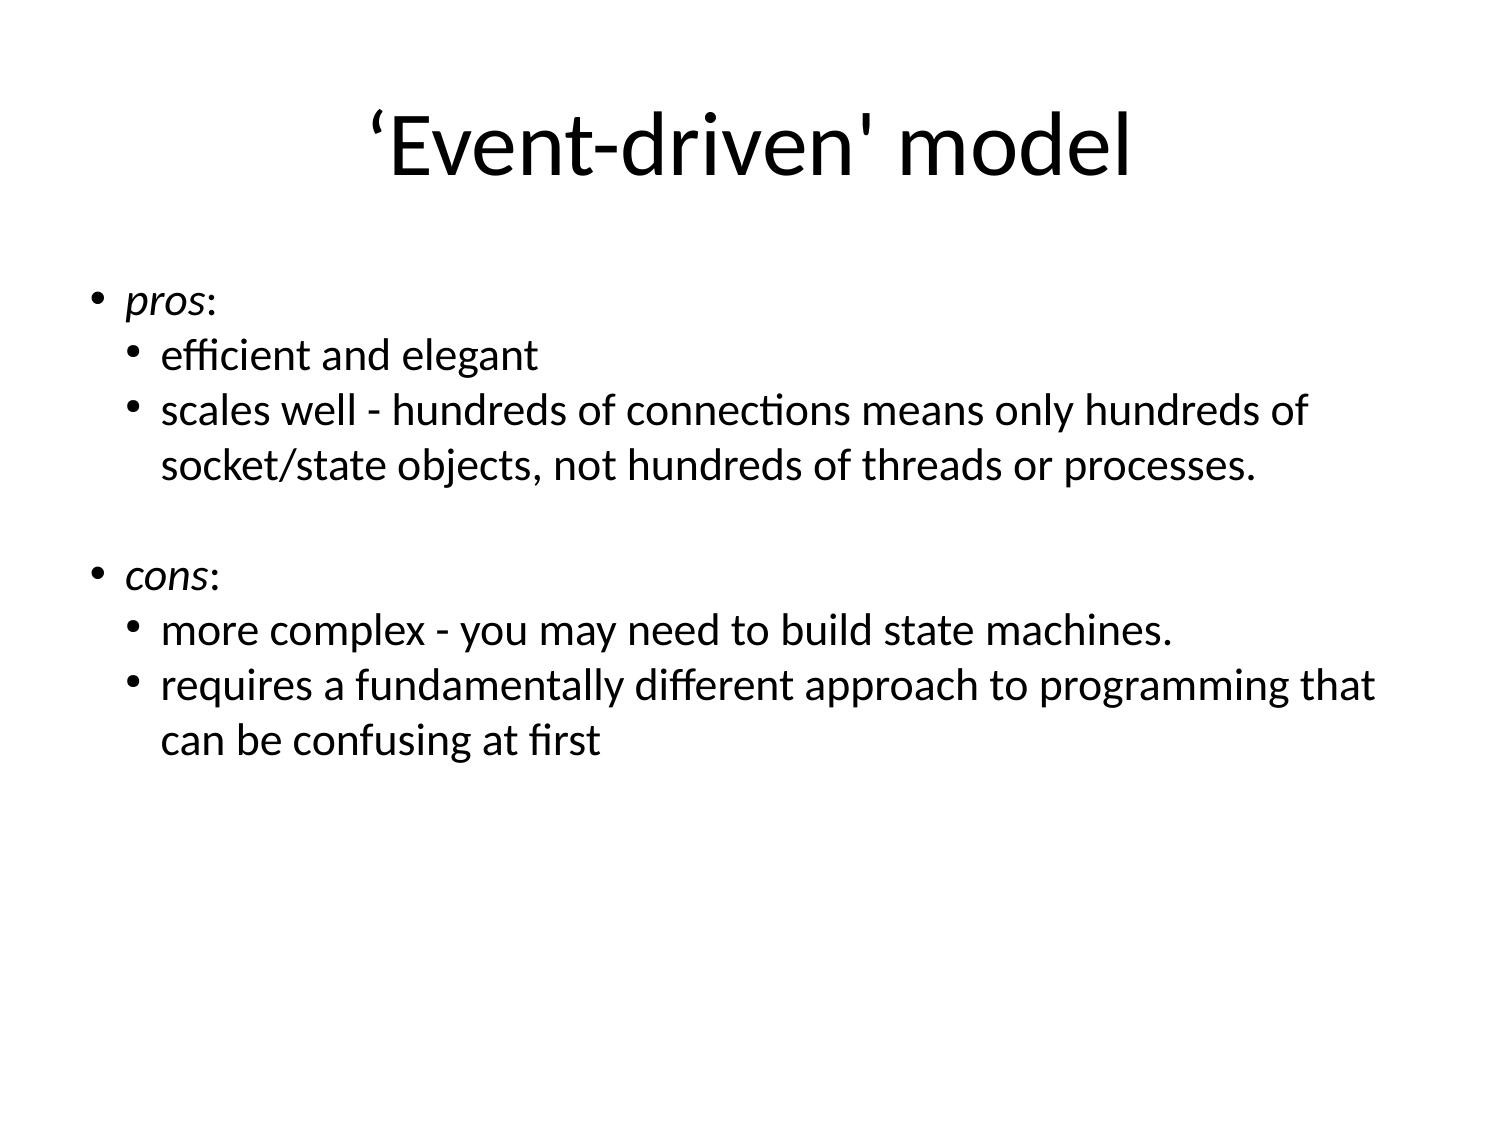

‘Event-driven' model
pros:
efficient and elegant
scales well - hundreds of connections means only hundreds of socket/state objects, not hundreds of threads or processes.
cons:
more complex - you may need to build state machines.
requires a fundamentally different approach to programming that can be confusing at first